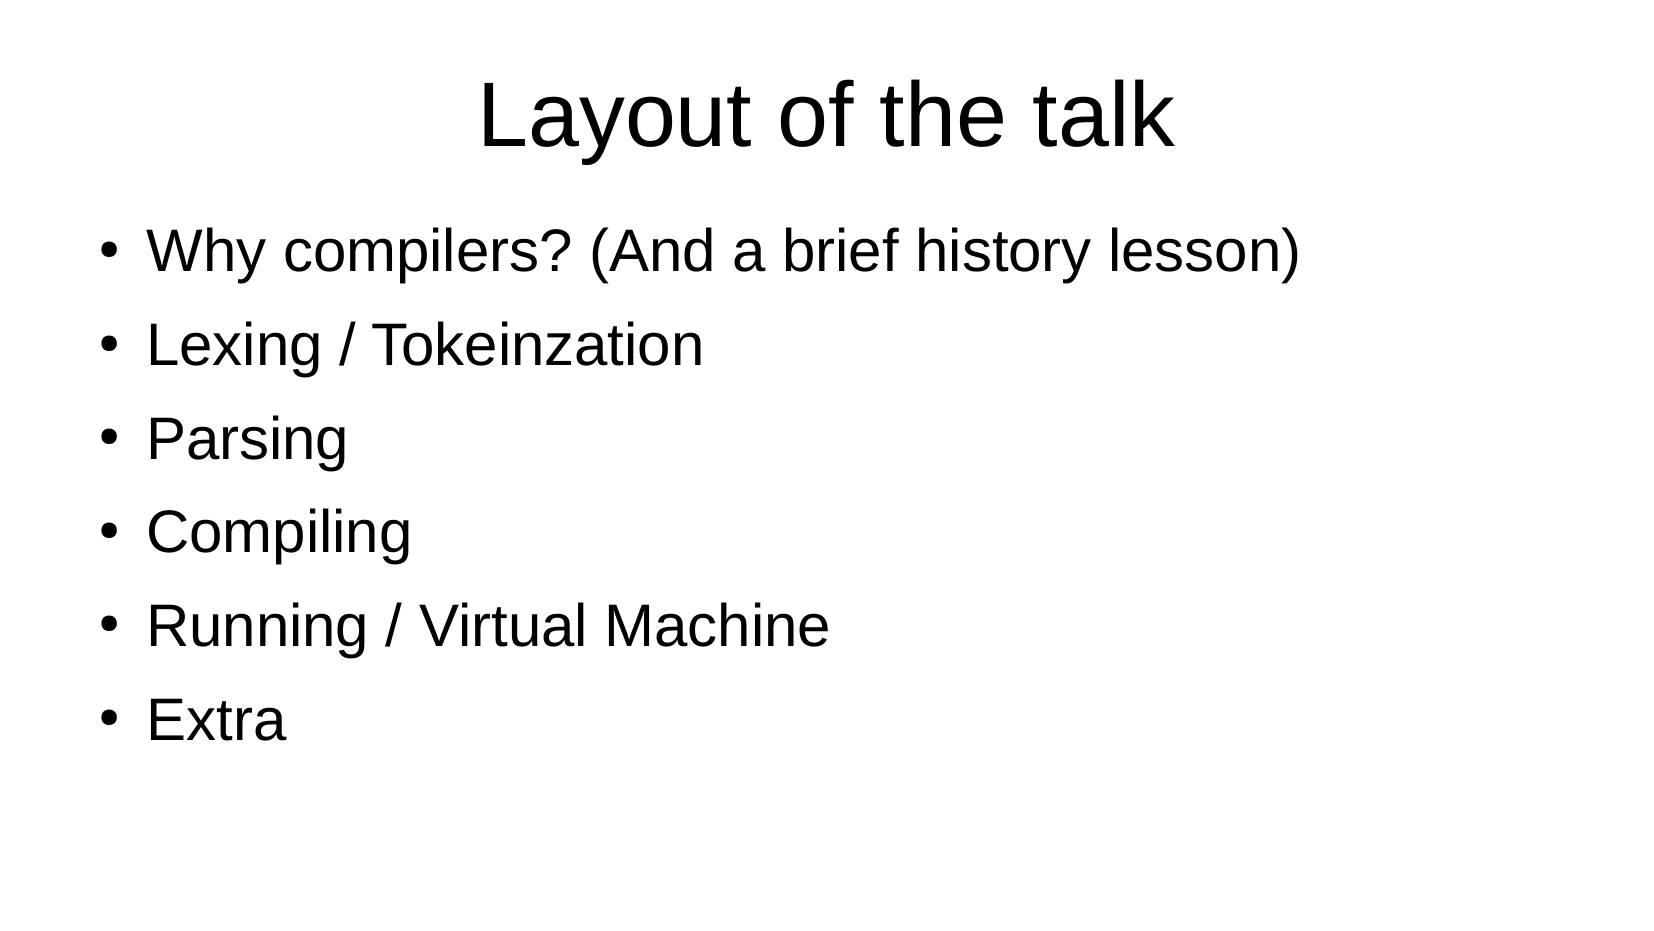

# Layout of the talk
Why compilers? (And a brief history lesson)
Lexing / Tokeinzation
Parsing
Compiling
Running / Virtual Machine
Extra